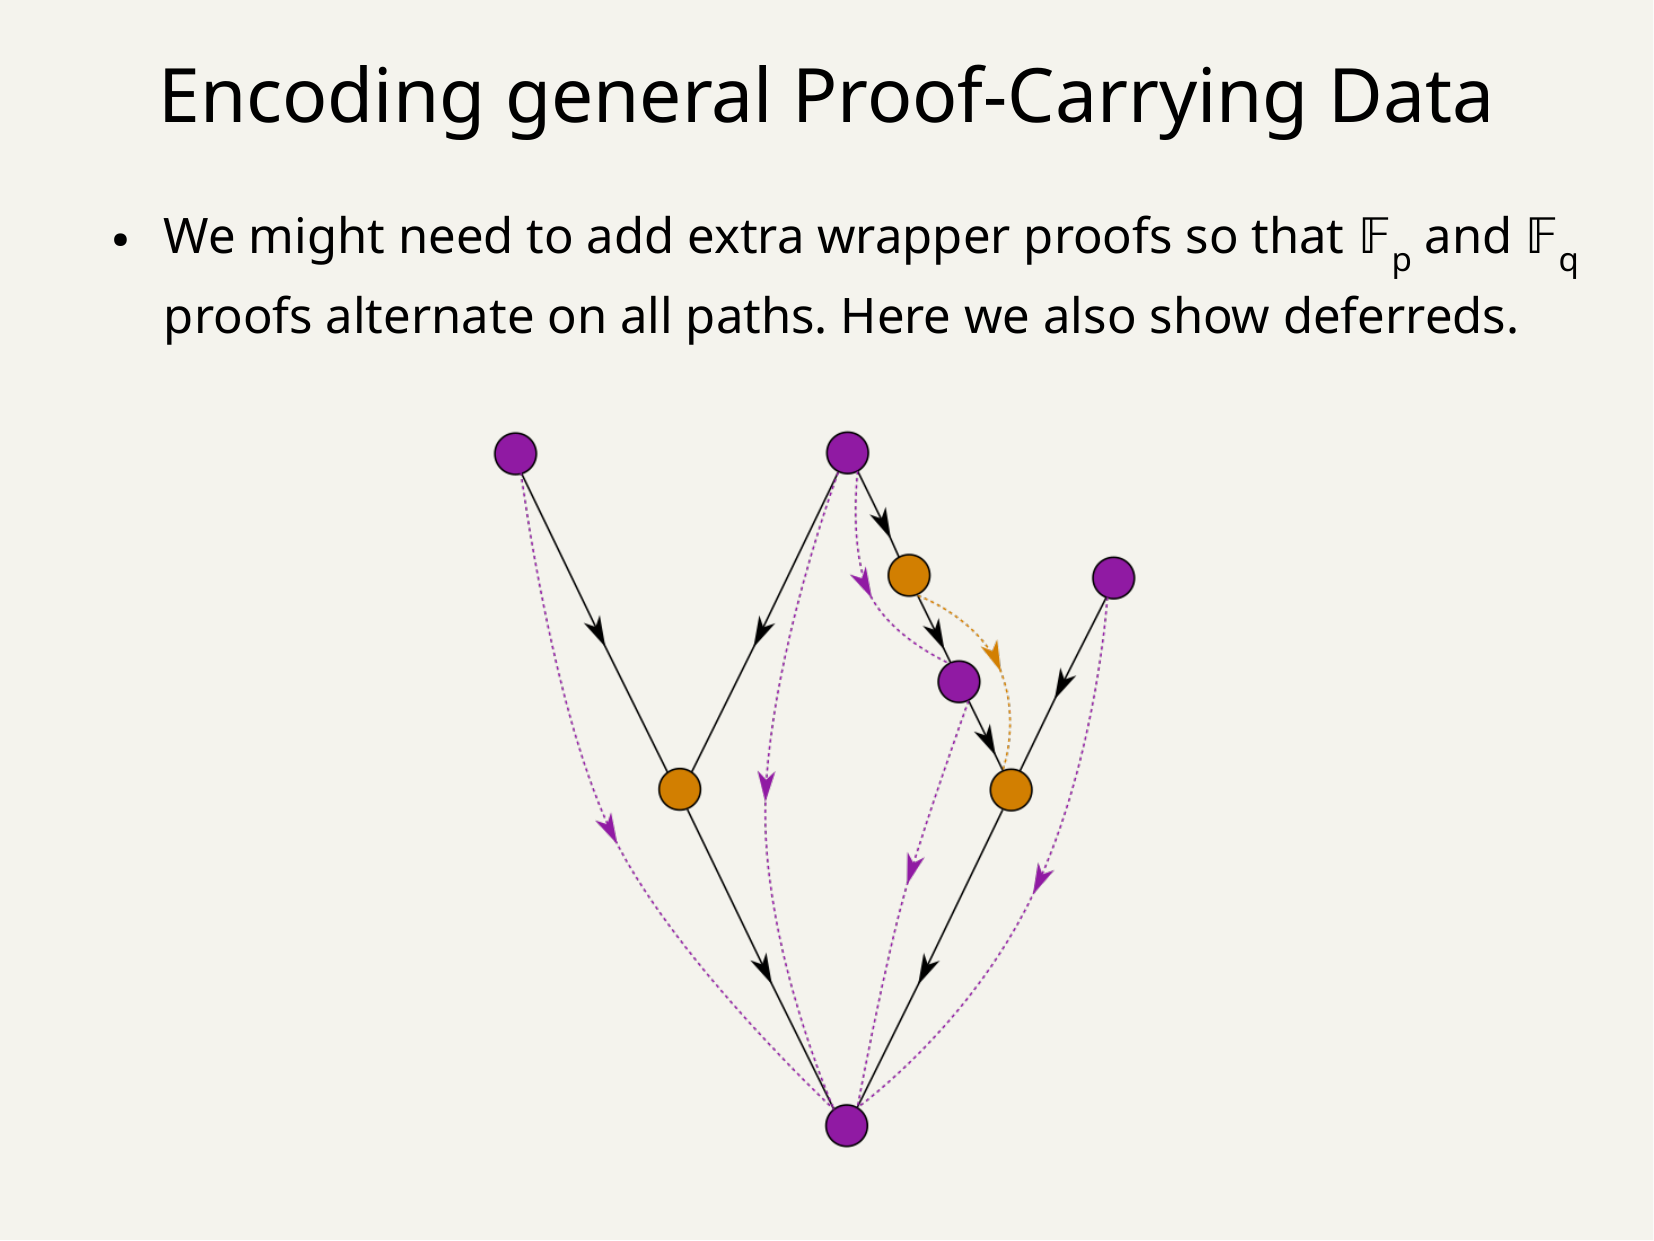

# Encoding general Proof-Carrying Data
We might need to add extra wrapper proofs so that 𝔽p and 𝔽q proofs alternate on all paths. Here we also show deferreds.